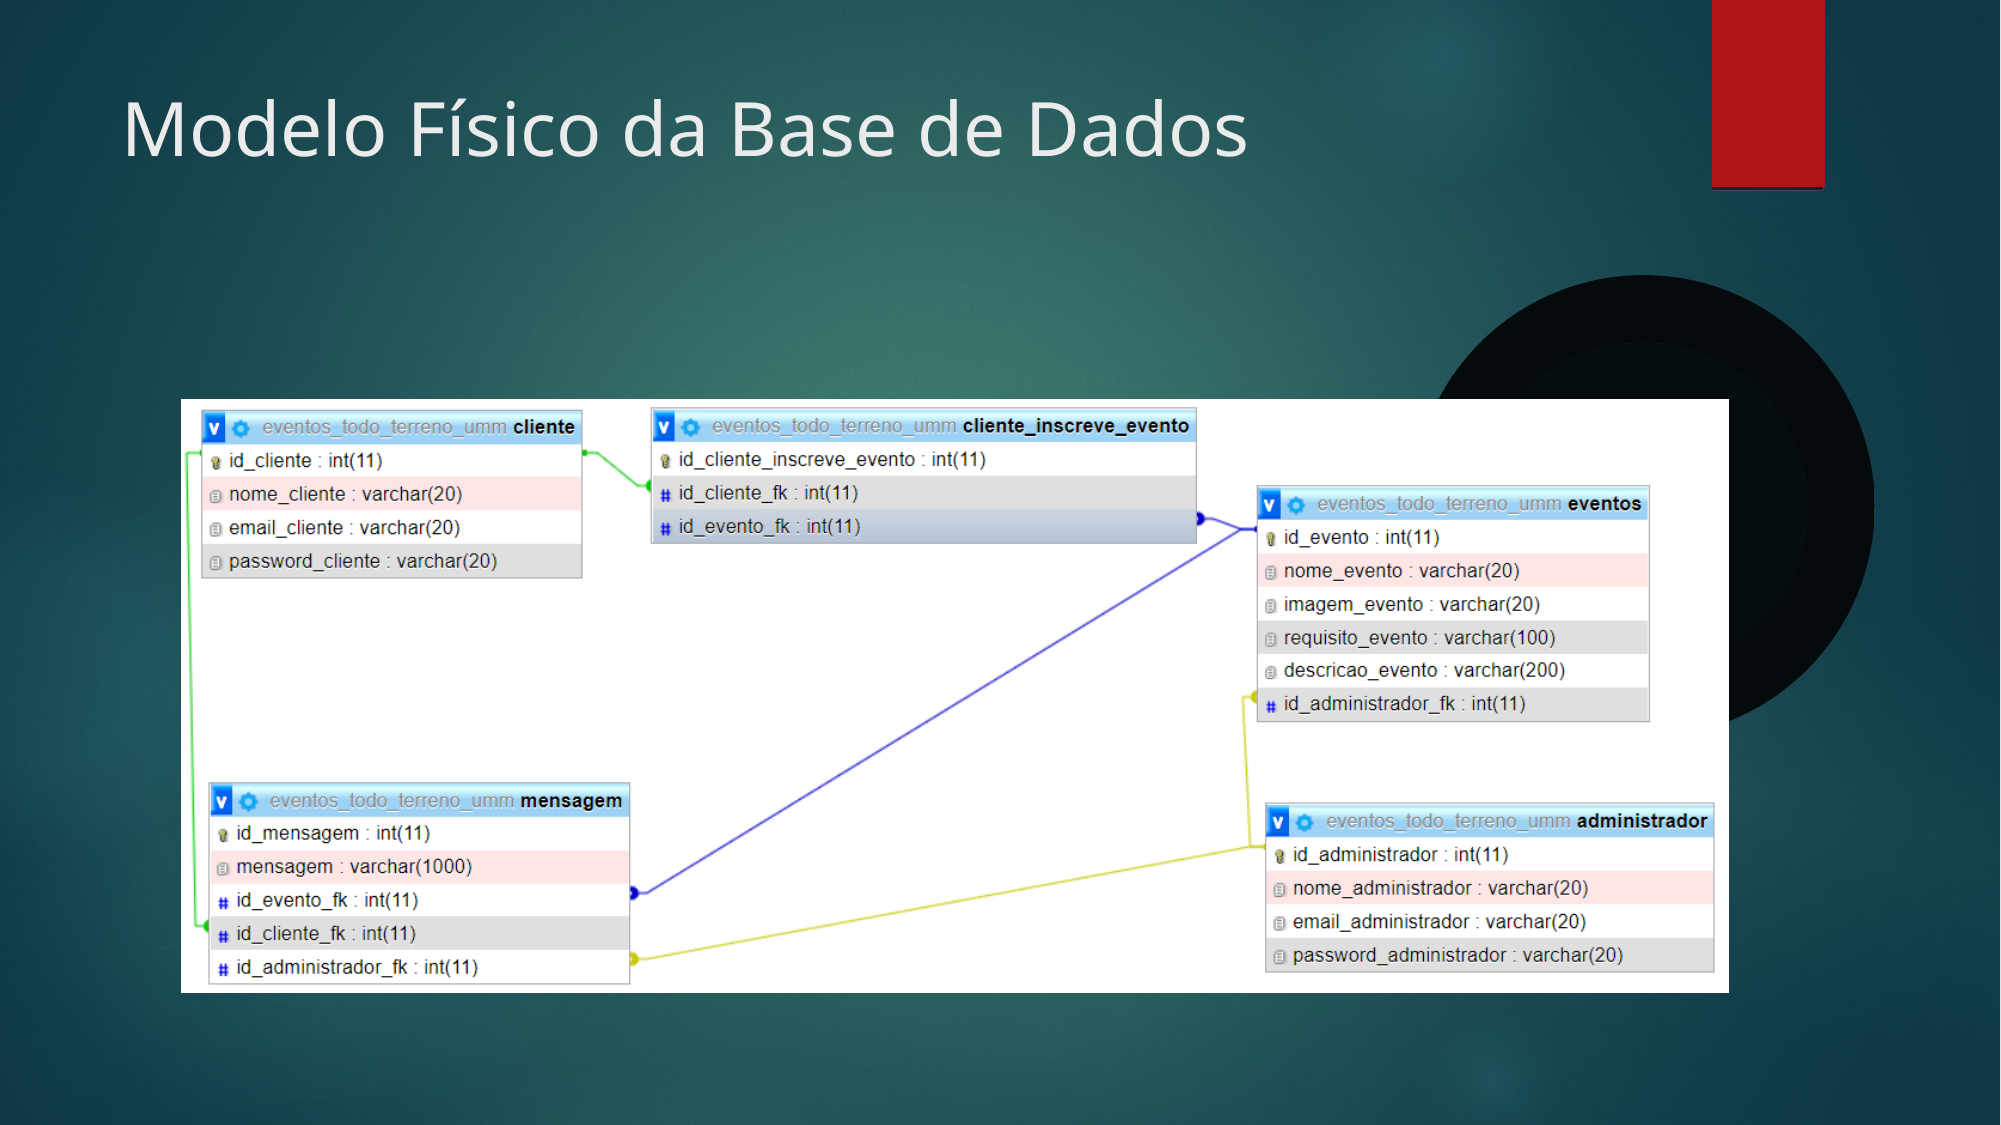

# Modelo Físico da Base de Dados